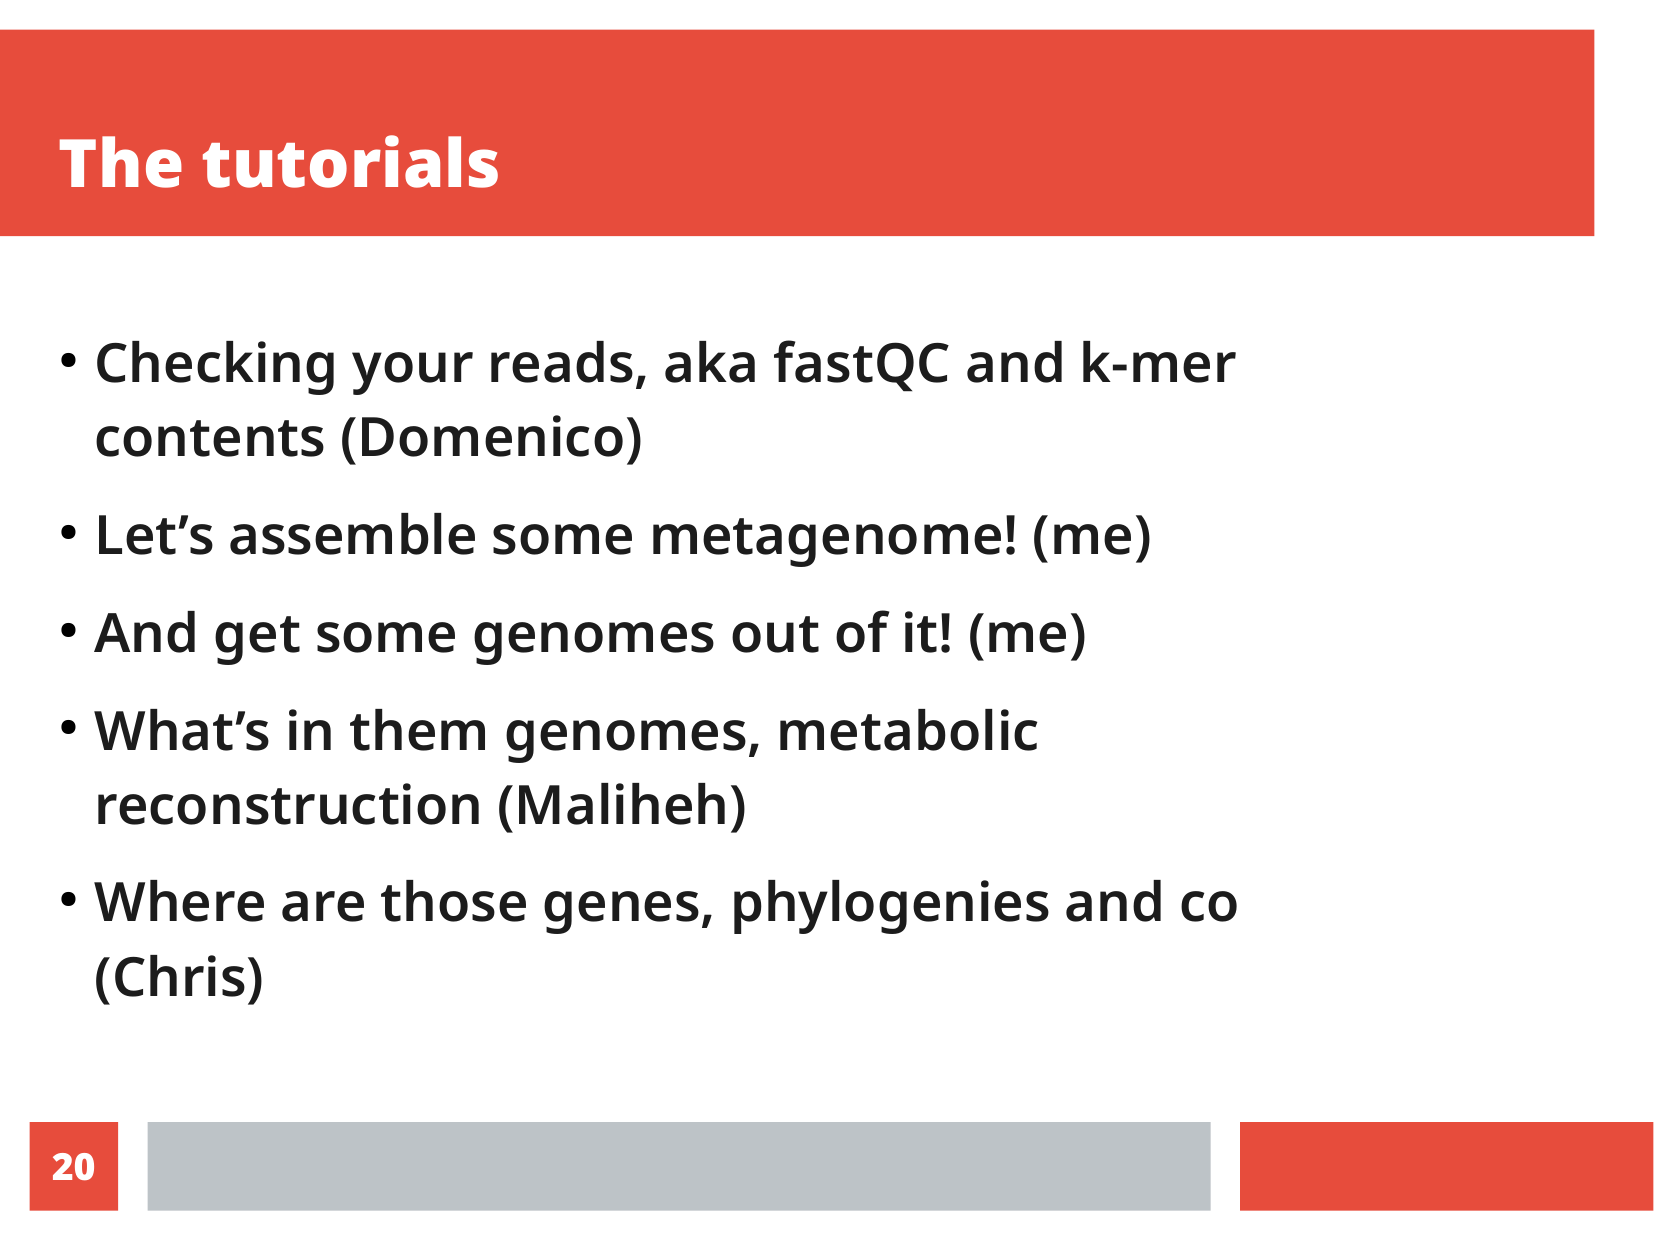

# The tutorials
Checking your reads, aka fastQC and k-mer contents (Domenico)
Let’s assemble some metagenome! (me)
And get some genomes out of it! (me)
What’s in them genomes, metabolic reconstruction (Maliheh)
Where are those genes, phylogenies and co (Chris)
20